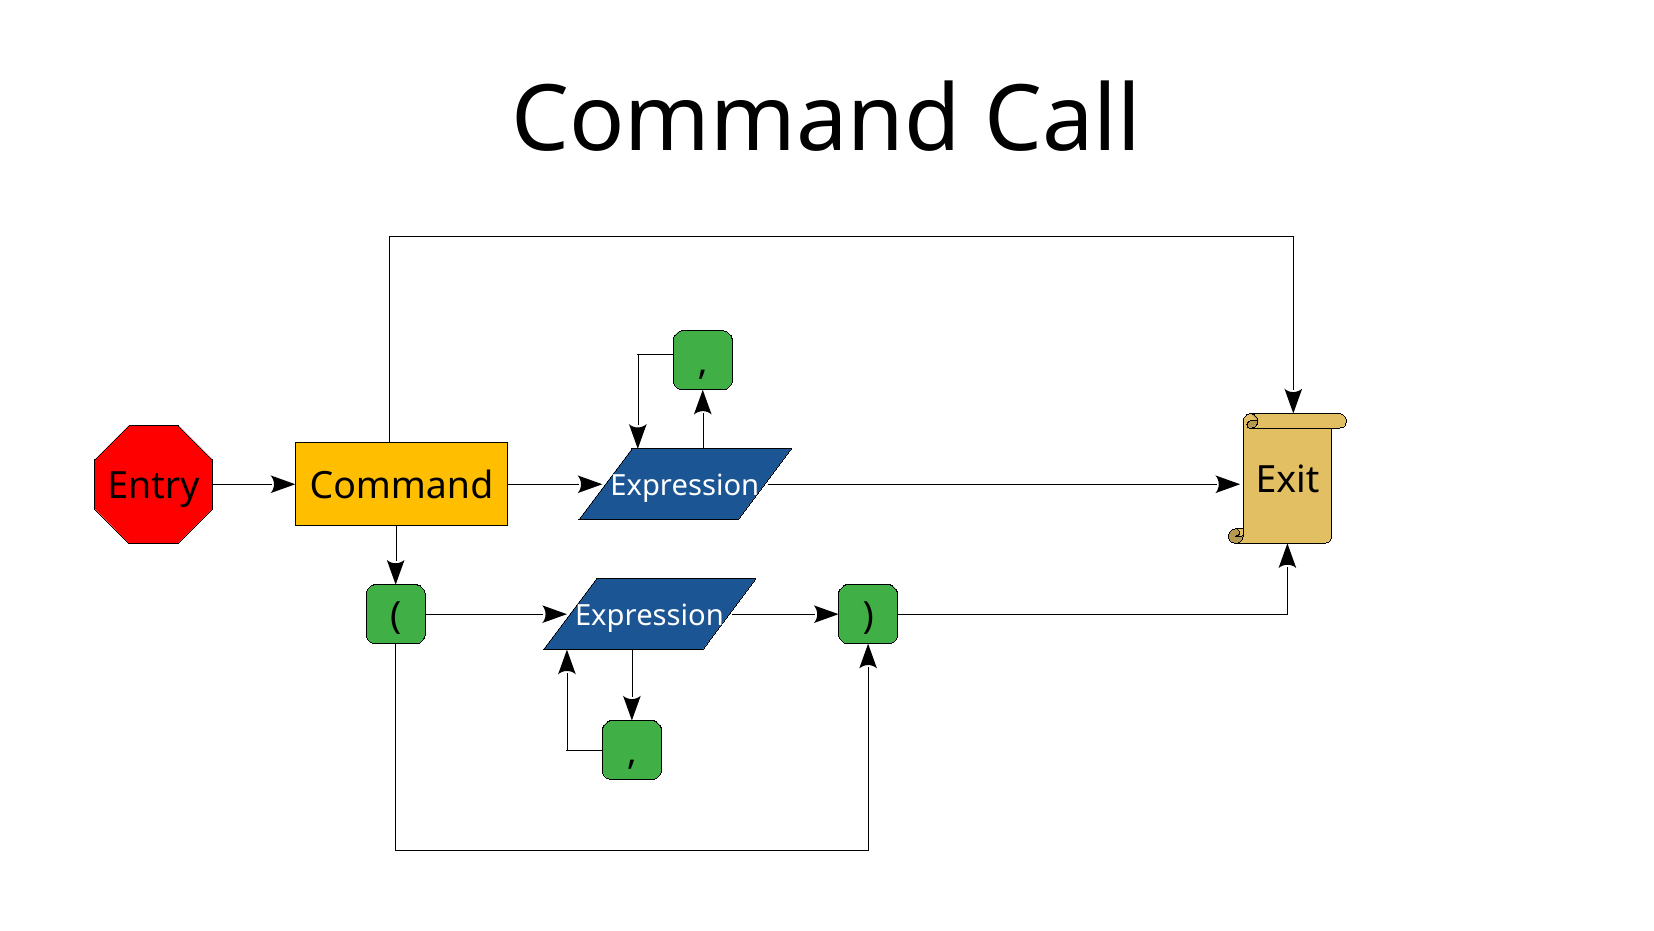

# Command Call
,
Exit
Entry
Command
Expression
Expression
(
)
,